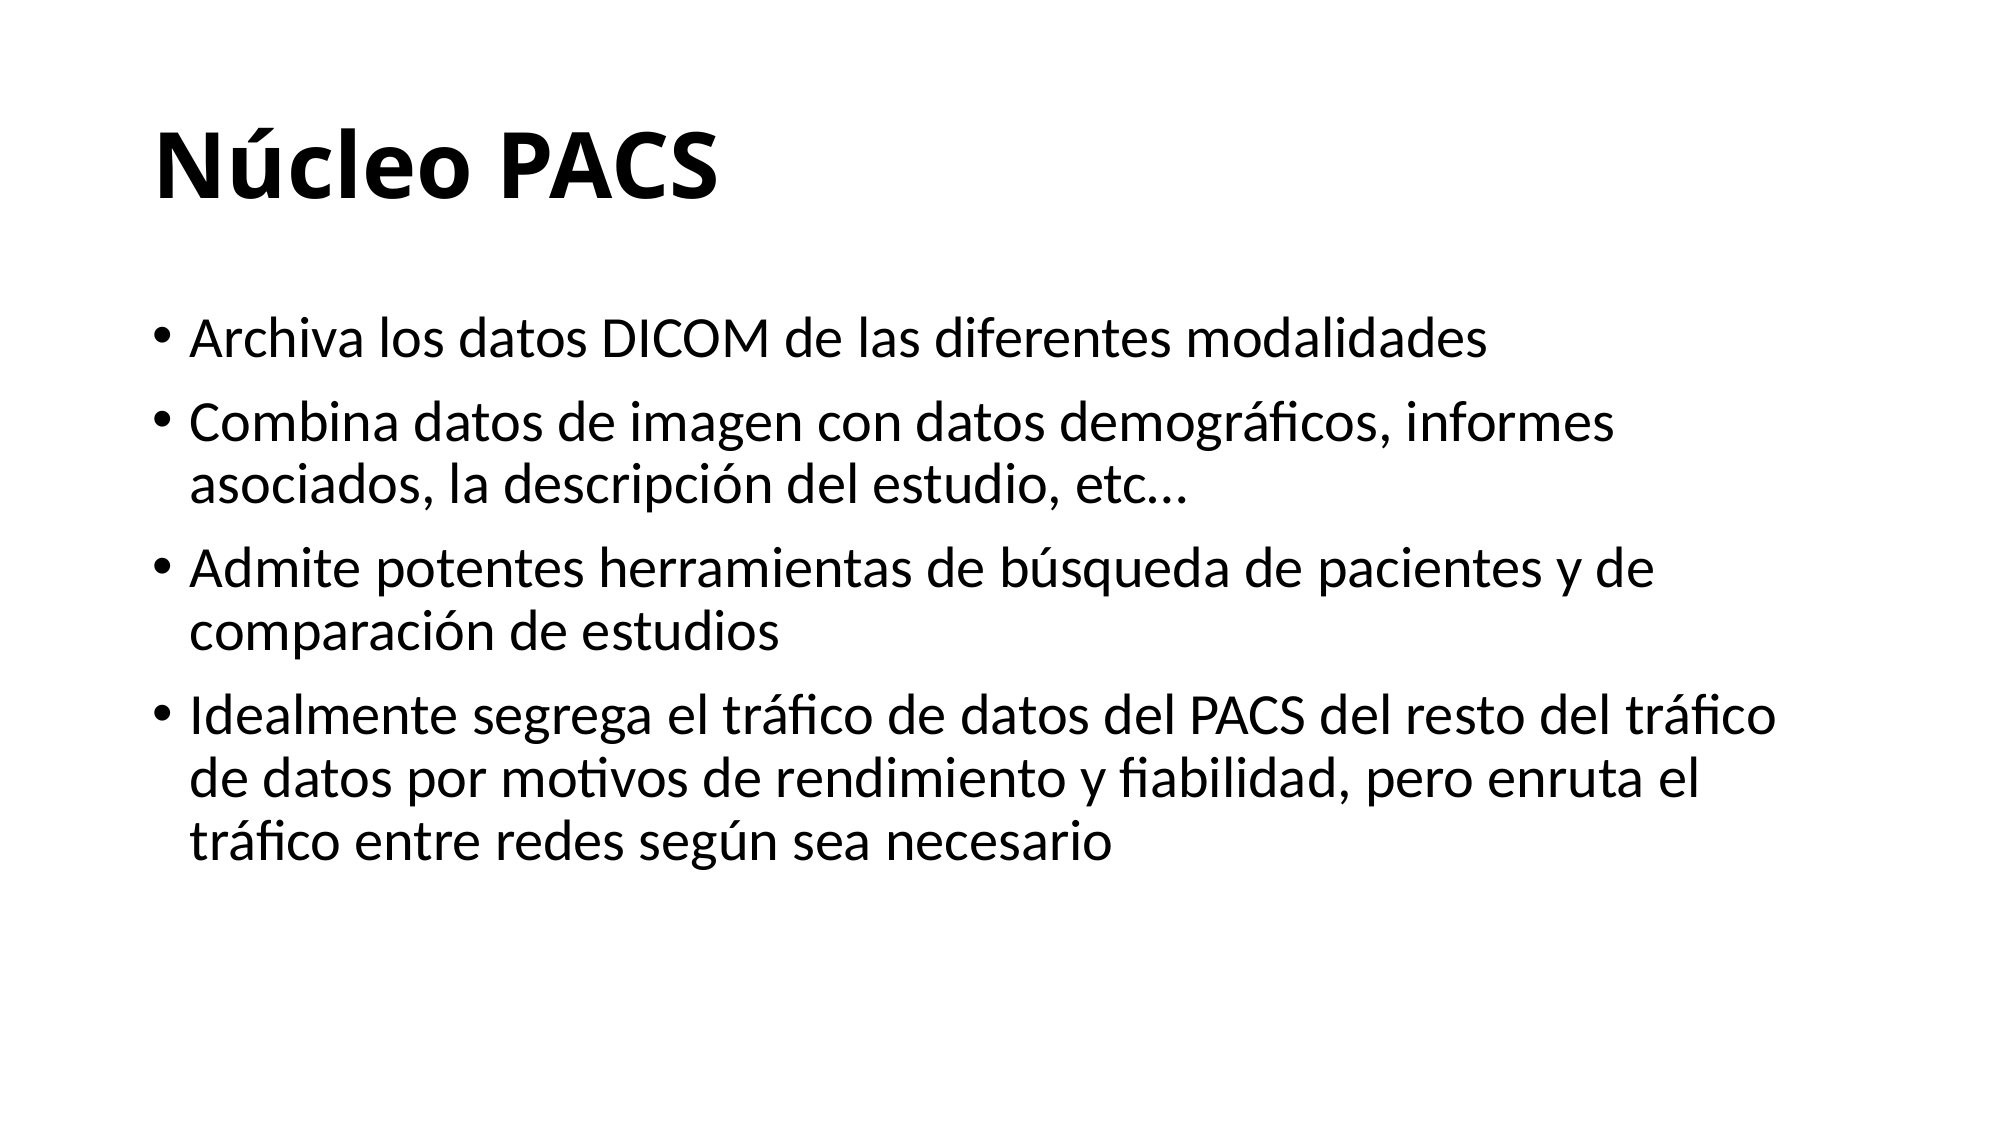

# Núcleo PACS
Archiva los datos DICOM de las diferentes modalidades
Combina datos de imagen con datos demográficos, informes asociados, la descripción del estudio, etc…
Admite potentes herramientas de búsqueda de pacientes y de comparación de estudios
Idealmente segrega el tráfico de datos del PACS del resto del tráfico de datos por motivos de rendimiento y fiabilidad, pero enruta el tráfico entre redes según sea necesario